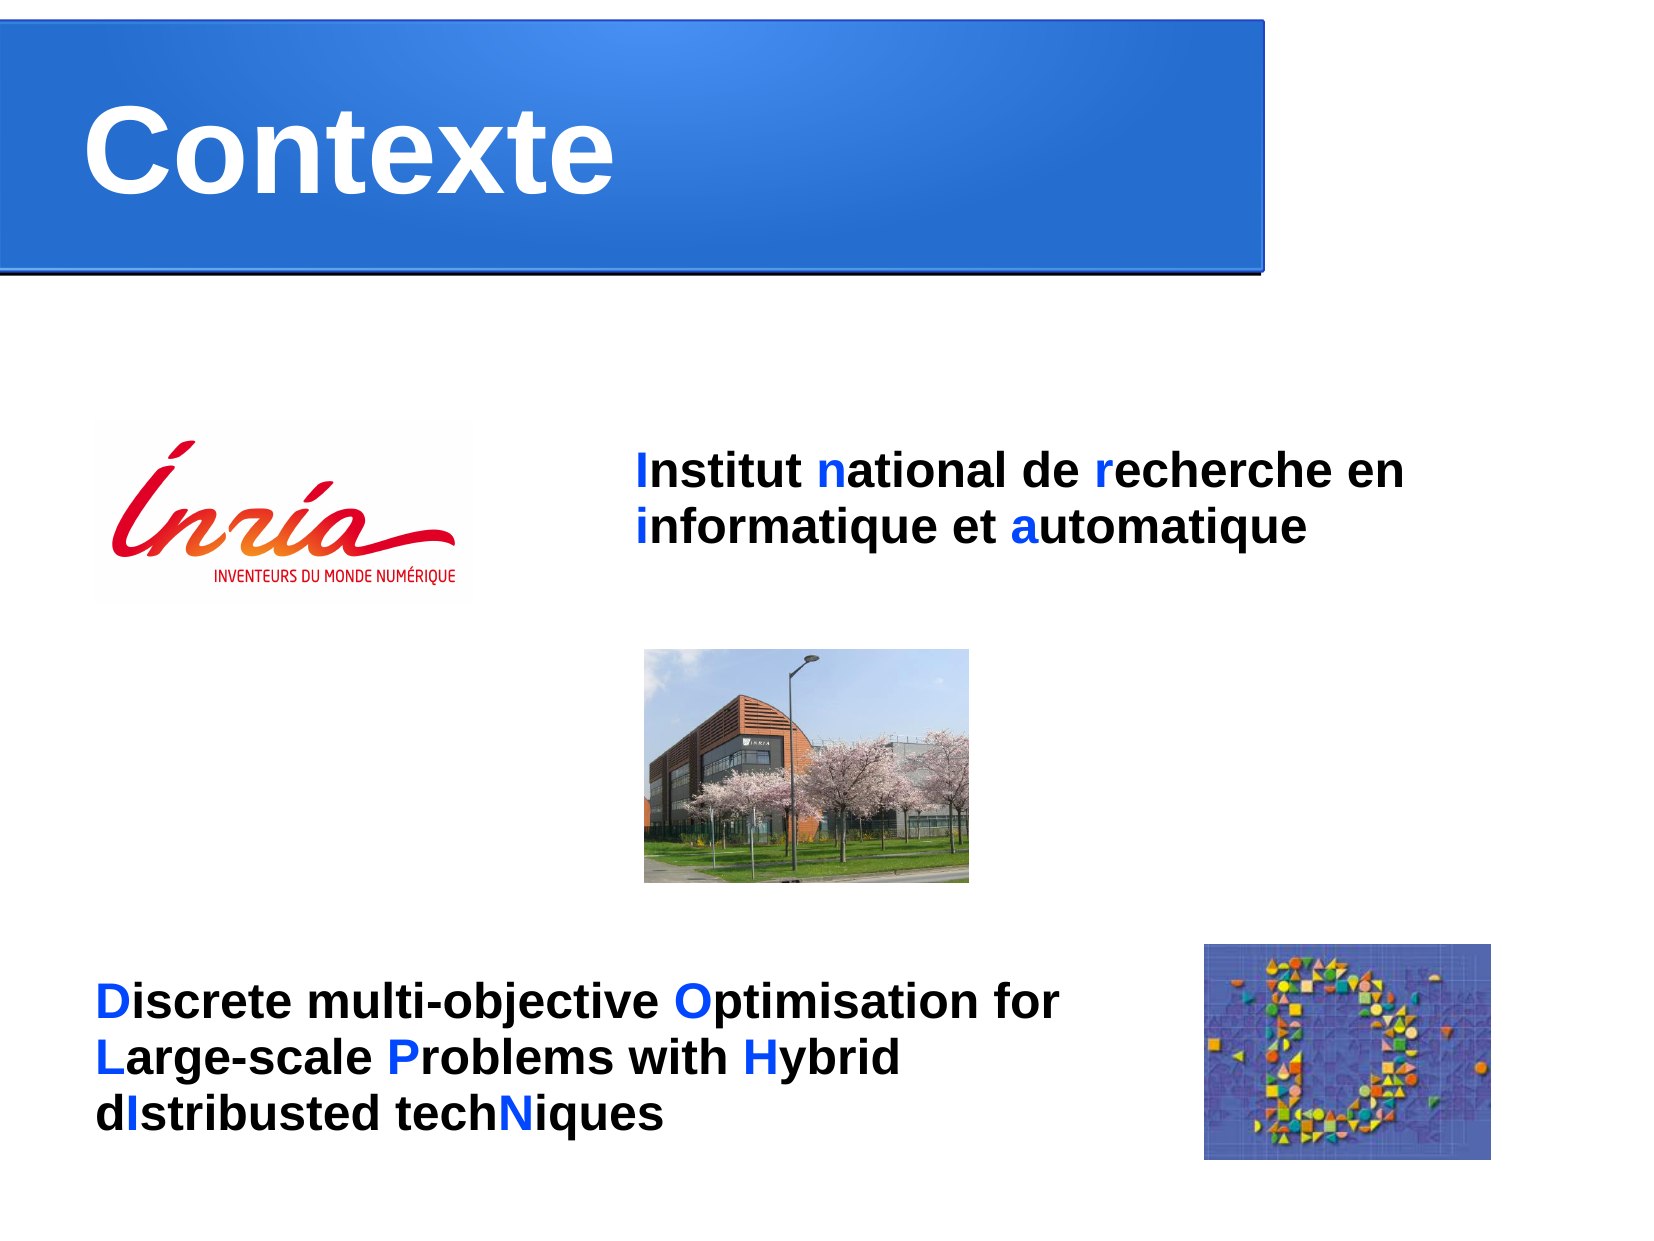

# Contexte
Institut national de recherche en informatique et automatique
Discrete multi-objective Optimisation for Large-scale Problems with Hybrid dIstribusted techNiques